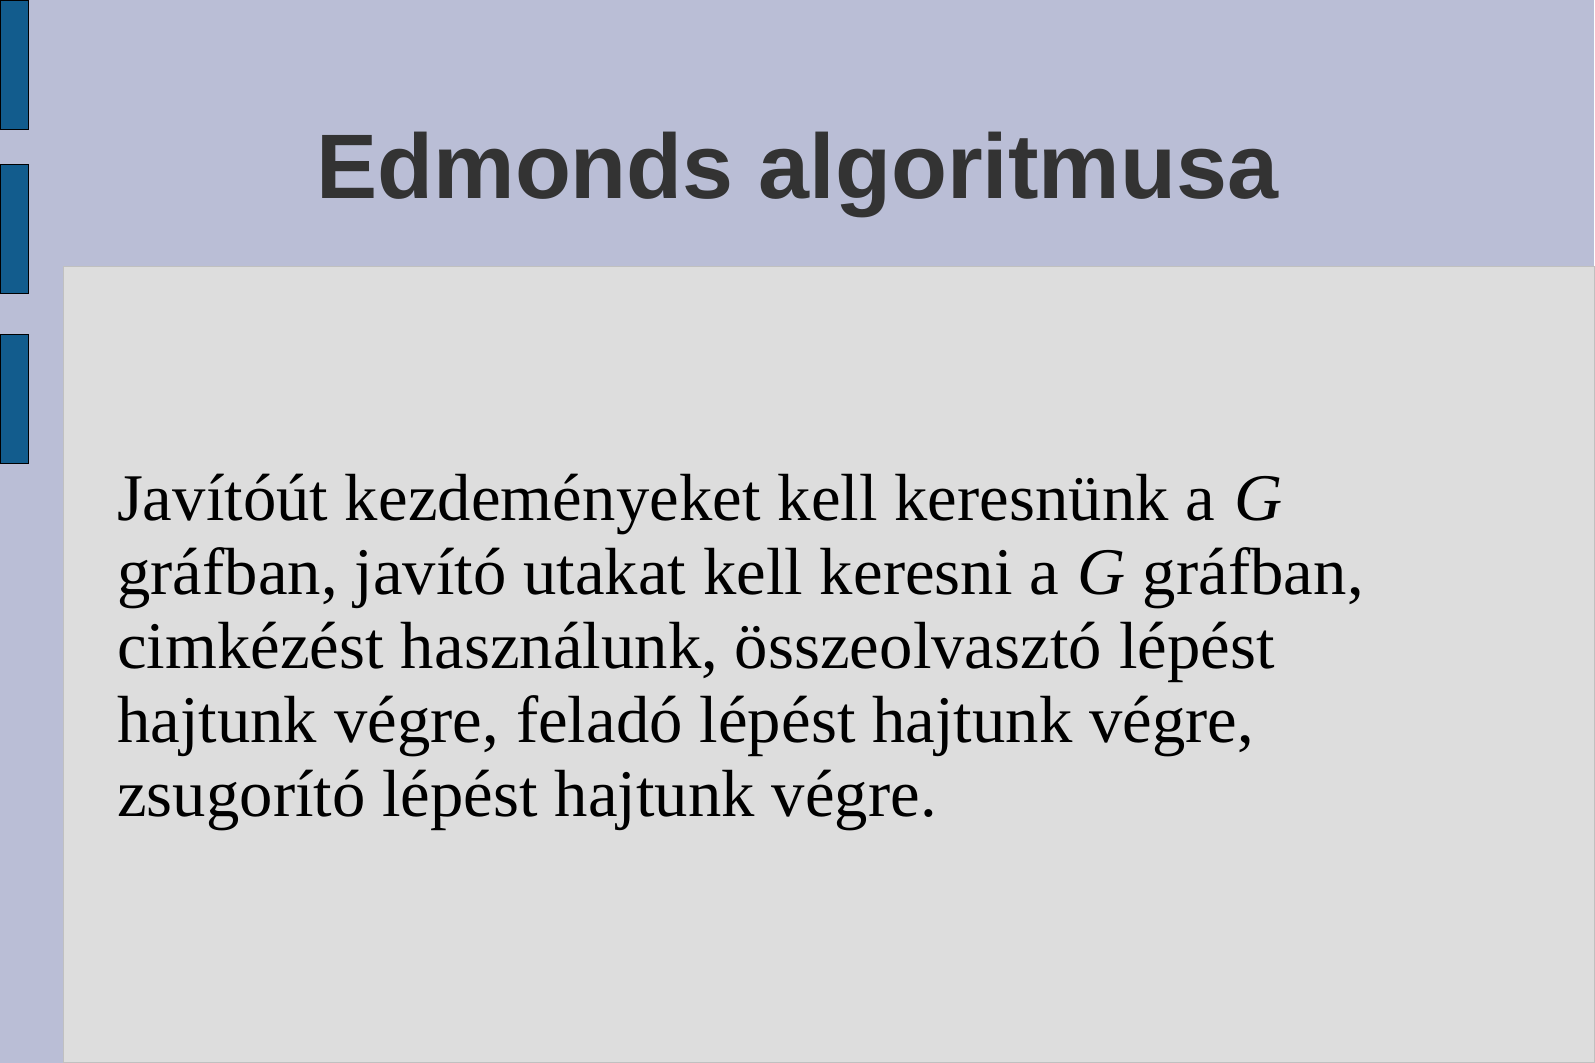

# Edmonds algoritmusa
Javítóút kezdeményeket kell keresnünk a G gráfban, javító utakat kell keresni a G gráfban, cimkézést használunk, összeolvasztó lépést hajtunk végre, feladó lépést hajtunk végre, zsugorító lépést hajtunk végre.